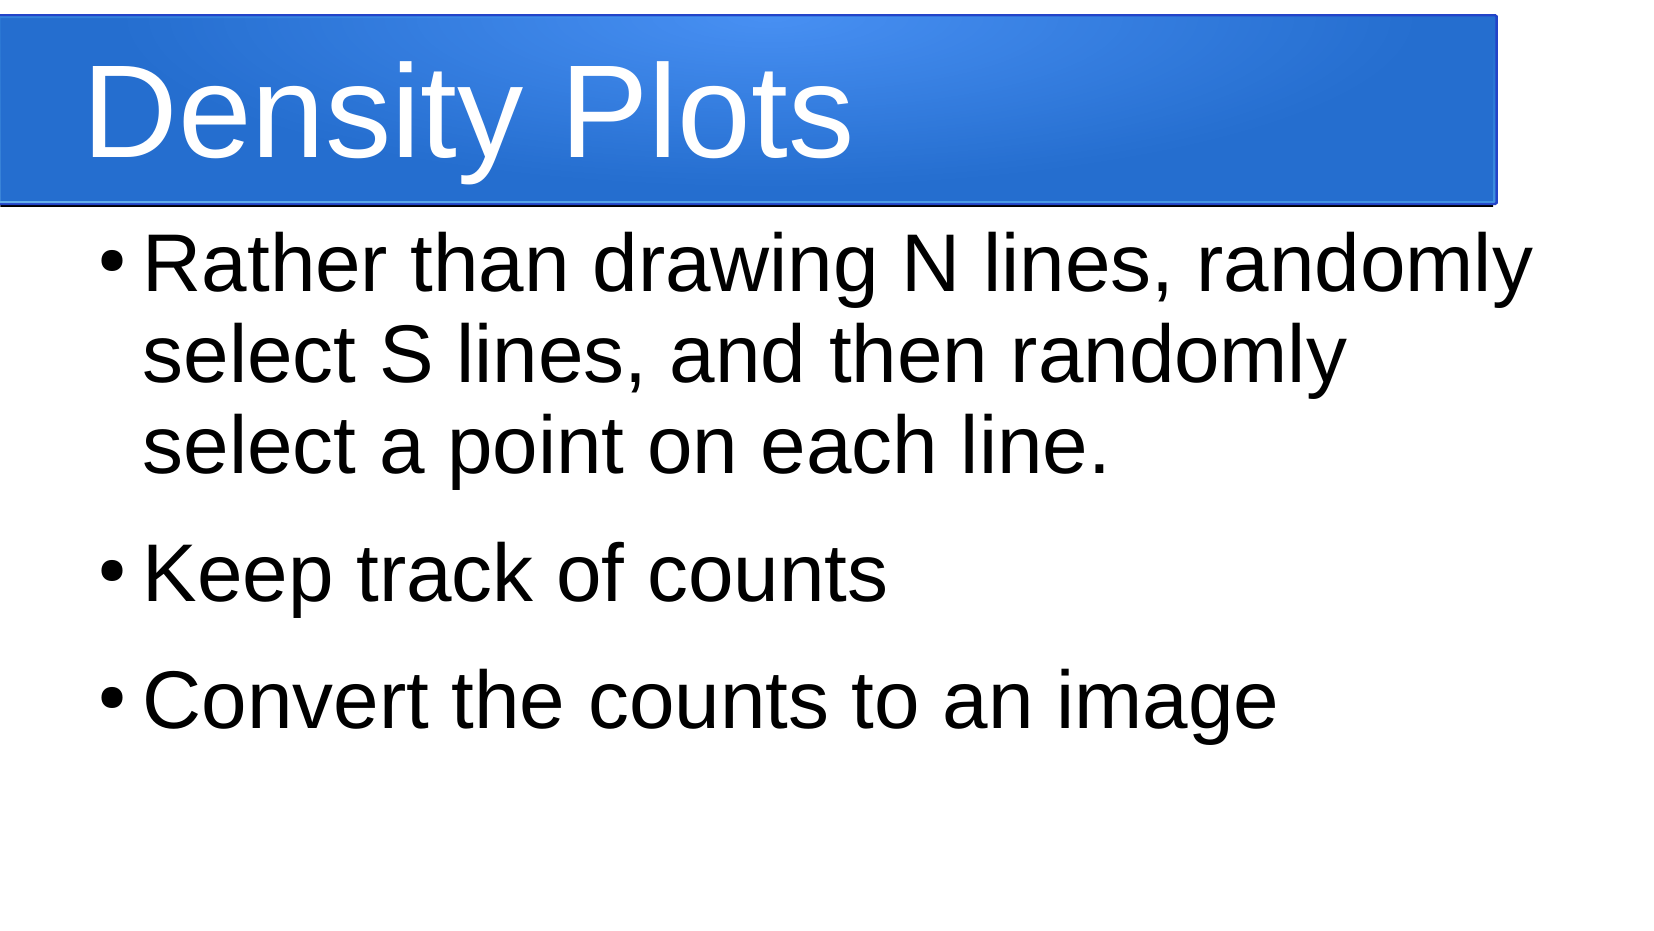

# Density Plots
Rather than drawing N lines, randomly select S lines, and then randomly select a point on each line.
Keep track of counts
Convert the counts to an image